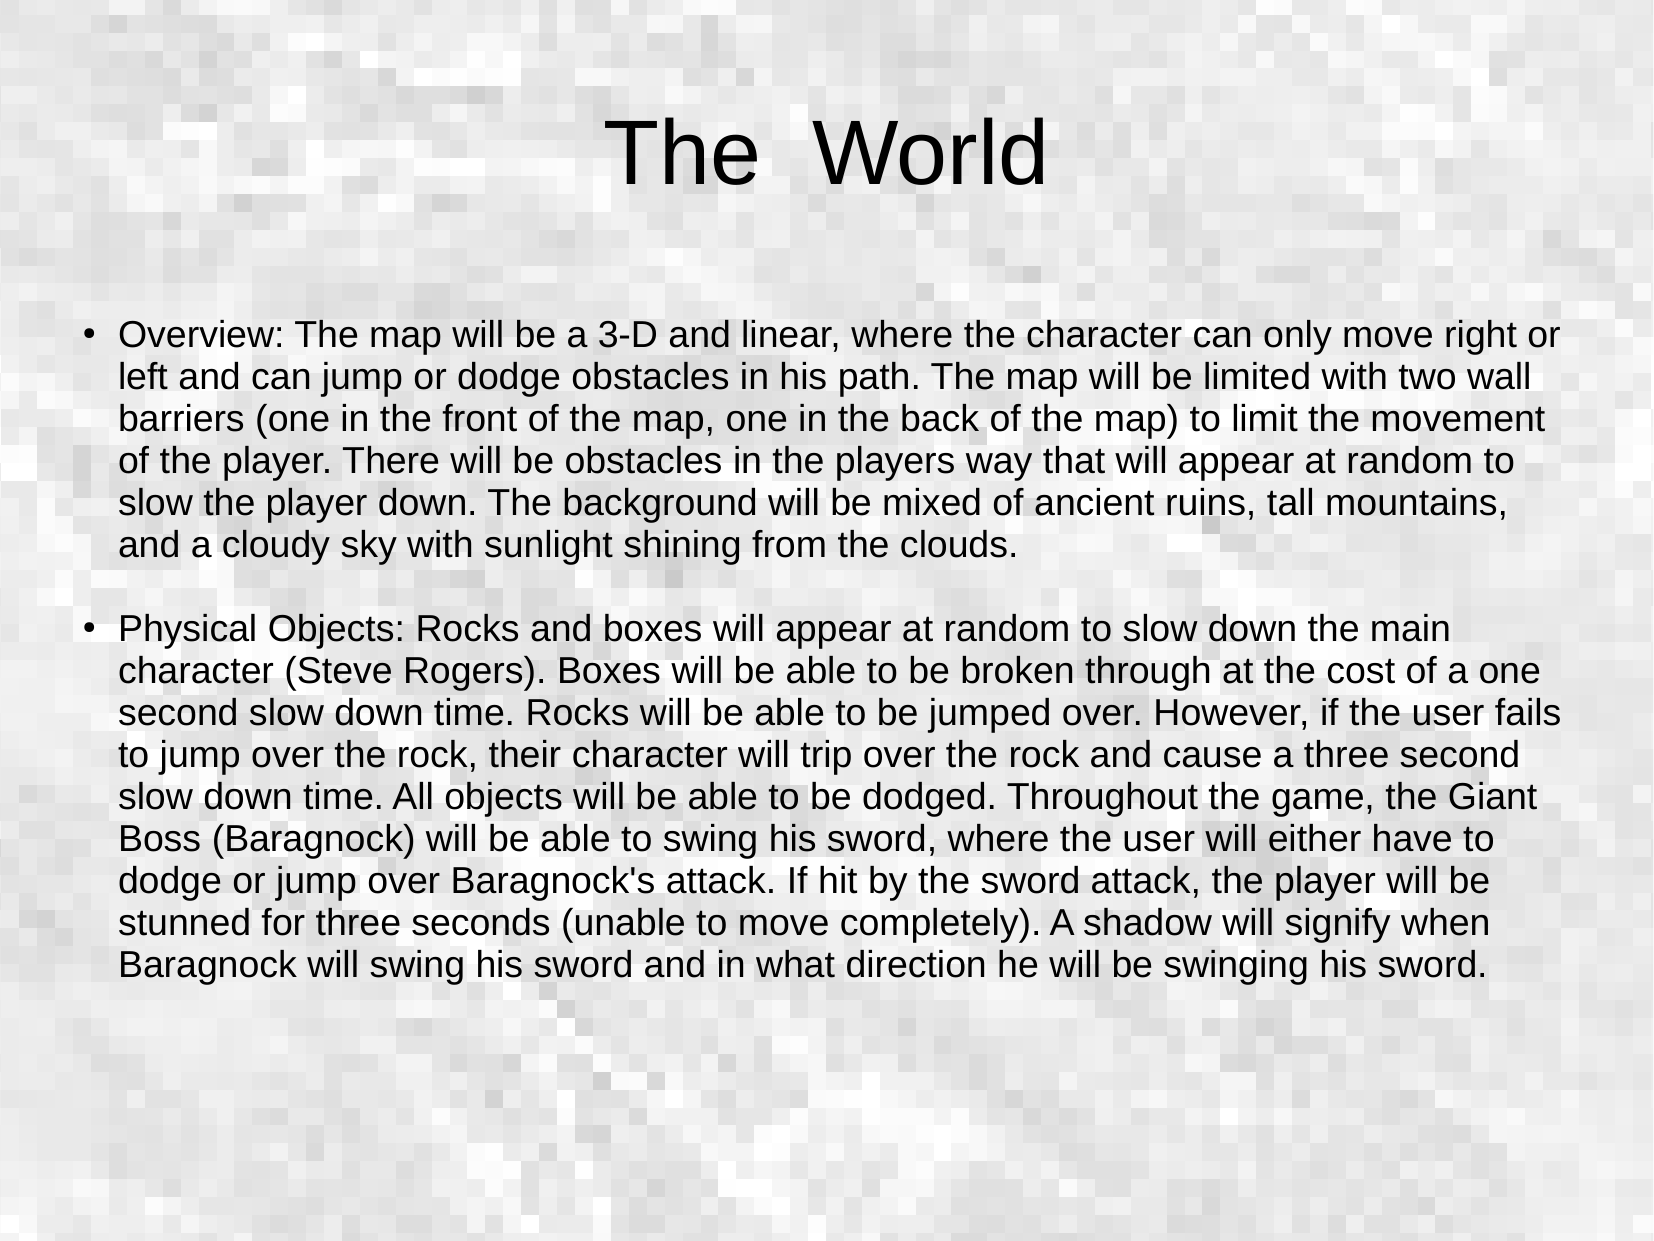

# The World
Overview: The map will be a 3-D and linear, where the character can only move right or left and can jump or dodge obstacles in his path. The map will be limited with two wall barriers (one in the front of the map, one in the back of the map) to limit the movement of the player. There will be obstacles in the players way that will appear at random to slow the player down. The background will be mixed of ancient ruins, tall mountains, and a cloudy sky with sunlight shining from the clouds.
Physical Objects: Rocks and boxes will appear at random to slow down the main character (Steve Rogers). Boxes will be able to be broken through at the cost of a one second slow down time. Rocks will be able to be jumped over. However, if the user fails to jump over the rock, their character will trip over the rock and cause a three second slow down time. All objects will be able to be dodged. Throughout the game, the Giant Boss (Baragnock) will be able to swing his sword, where the user will either have to dodge or jump over Baragnock's attack. If hit by the sword attack, the player will be stunned for three seconds (unable to move completely). A shadow will signify when Baragnock will swing his sword and in what direction he will be swinging his sword.